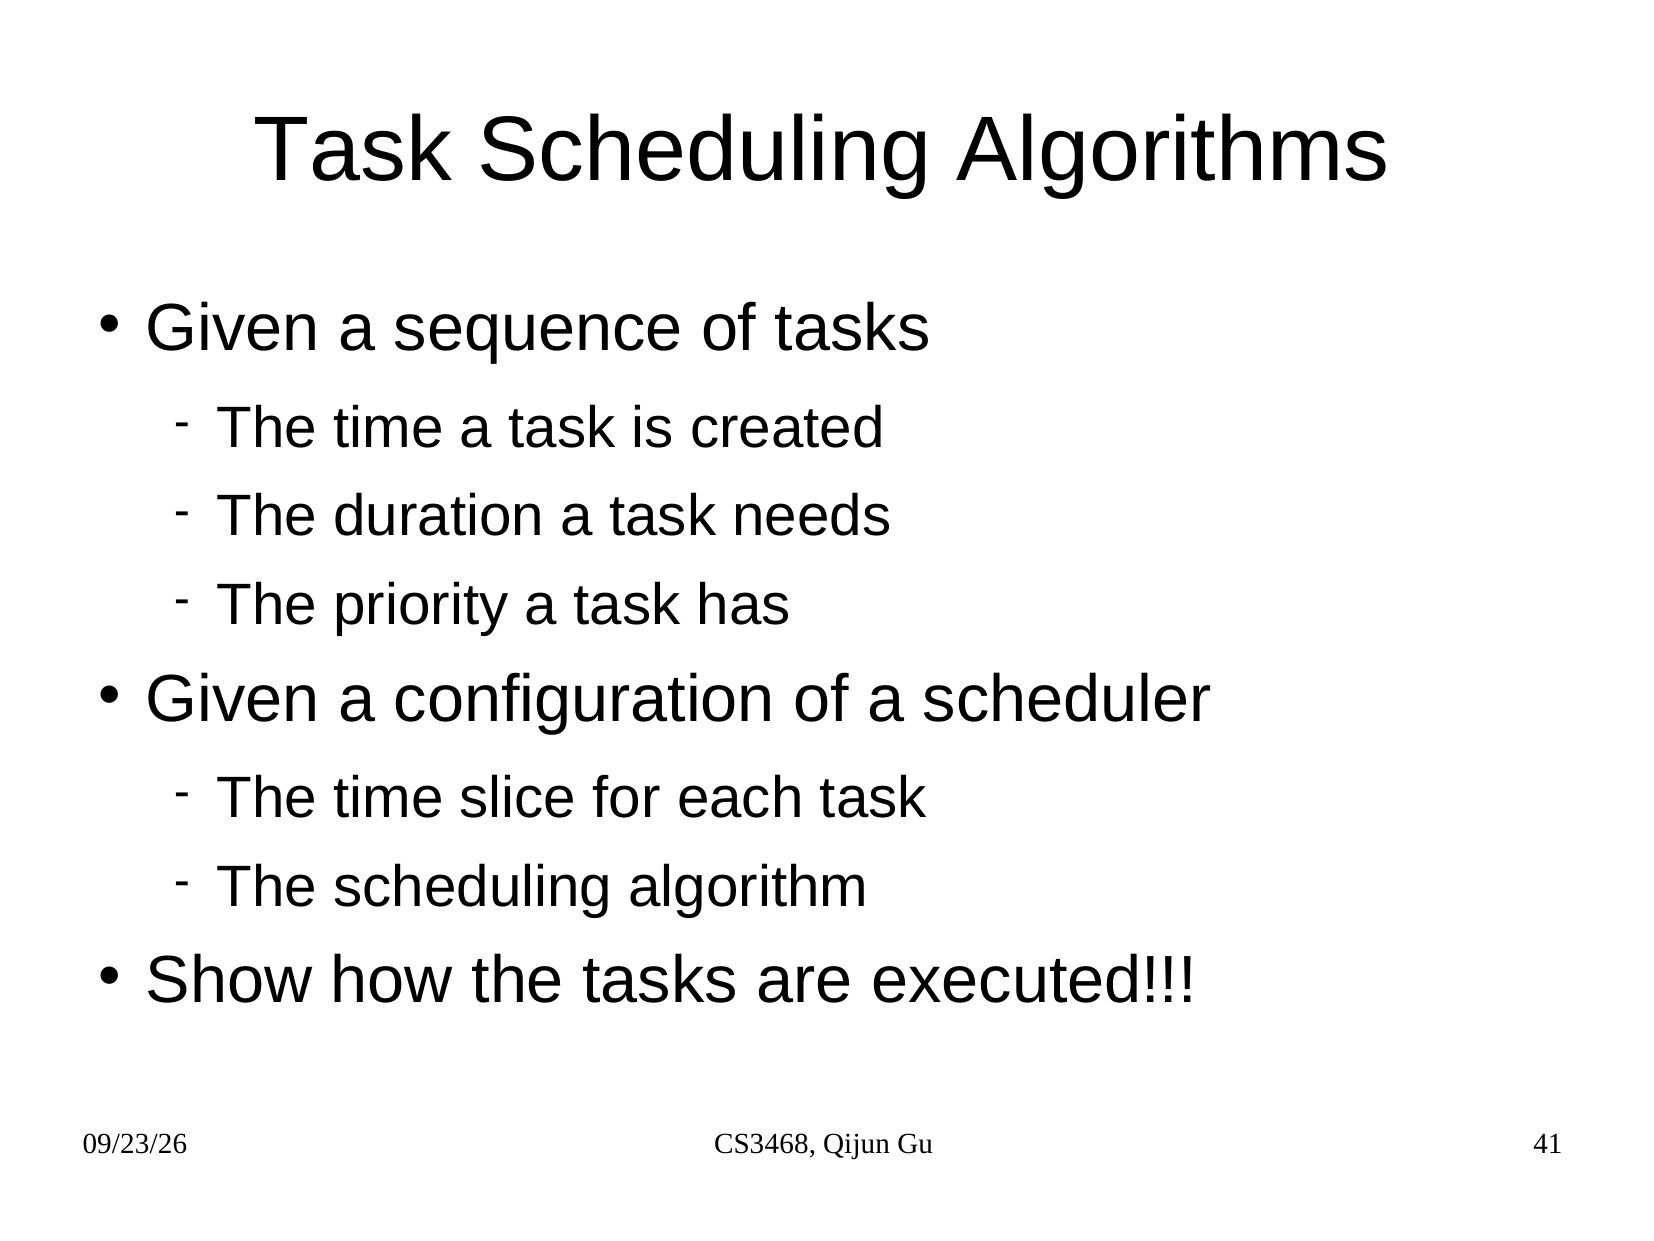

# Task Scheduling Algorithms
Given a sequence of tasks
The time a task is created
The duration a task needs
The priority a task has
Given a configuration of a scheduler
The time slice for each task
The scheduling algorithm
Show how the tasks are executed!!!
CS3468, Qijun Gu
41